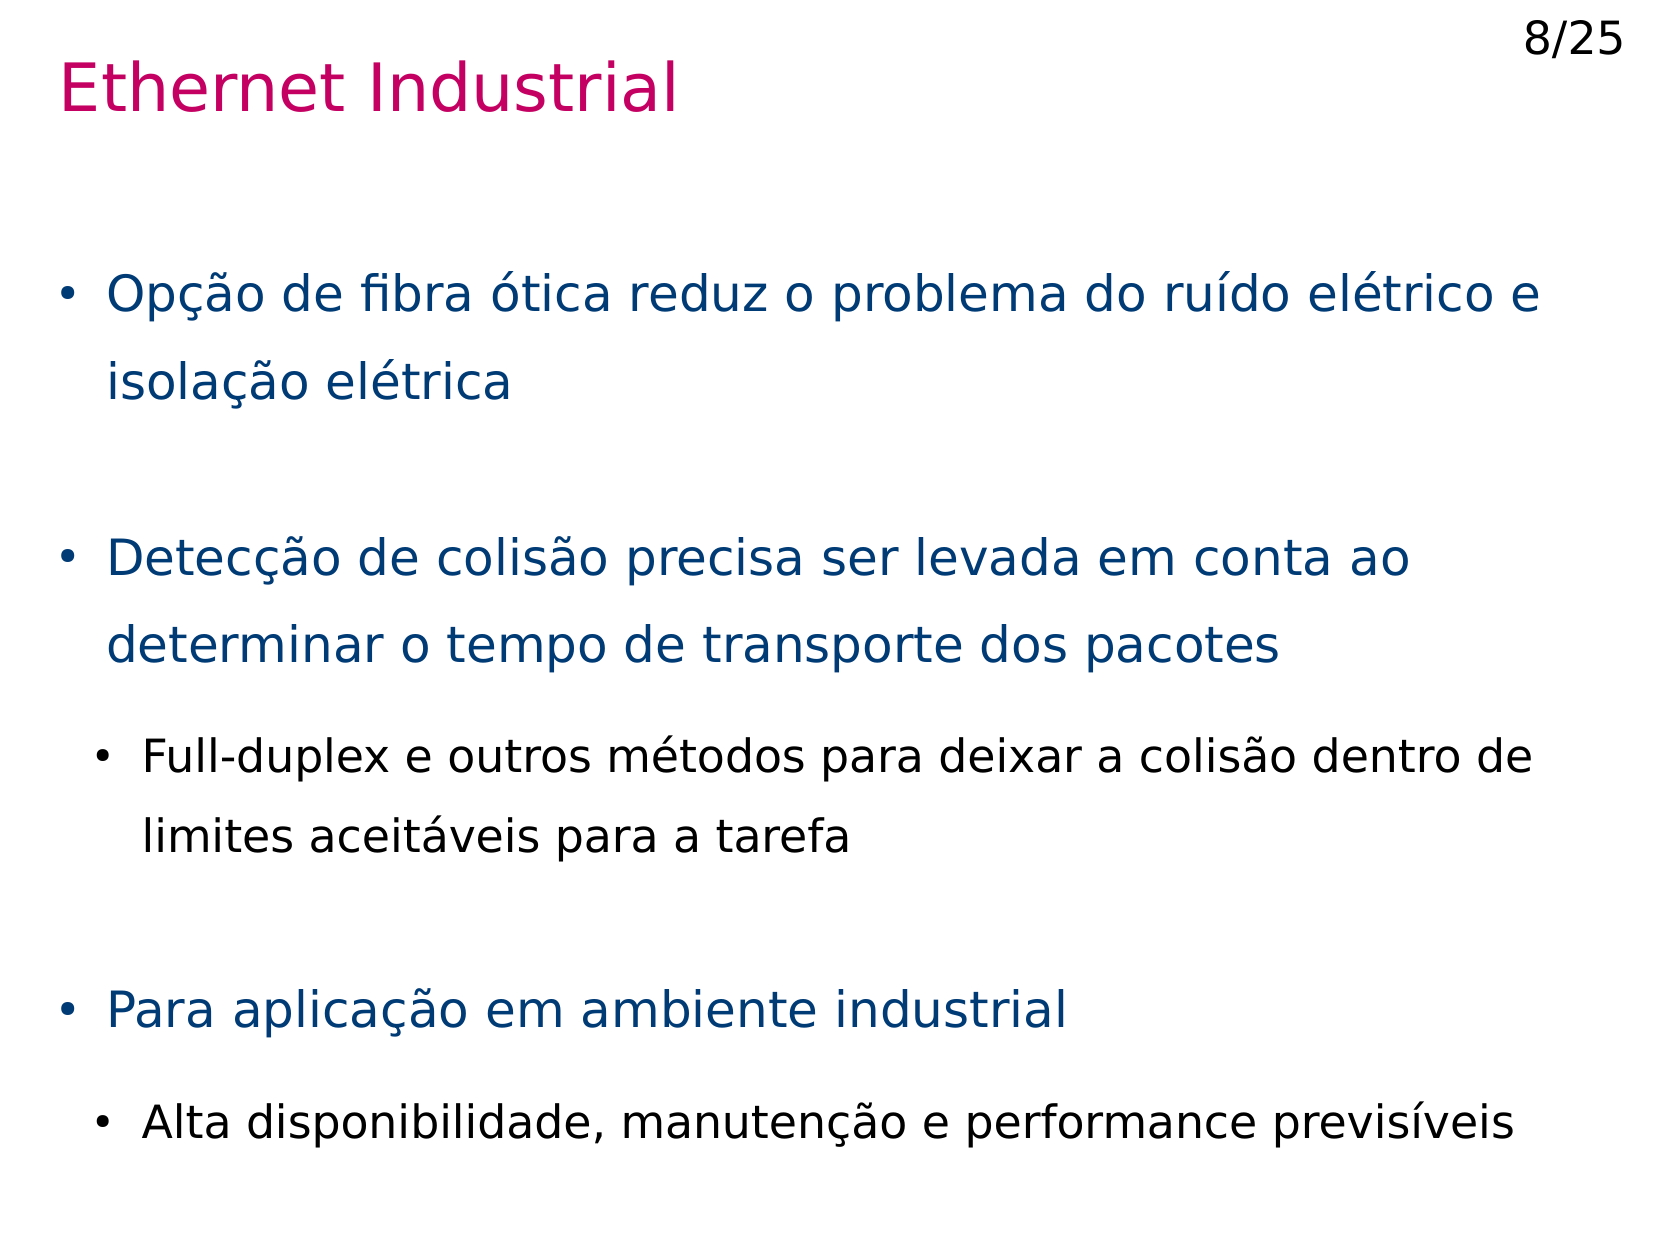

8
# Ethernet Industrial
Opção de fibra ótica reduz o problema do ruído elétrico e isolação elétrica
Detecção de colisão precisa ser levada em conta ao determinar o tempo de transporte dos pacotes
Full-duplex e outros métodos para deixar a colisão dentro de limites aceitáveis para a tarefa
Para aplicação em ambiente industrial
Alta disponibilidade, manutenção e performance previsíveis